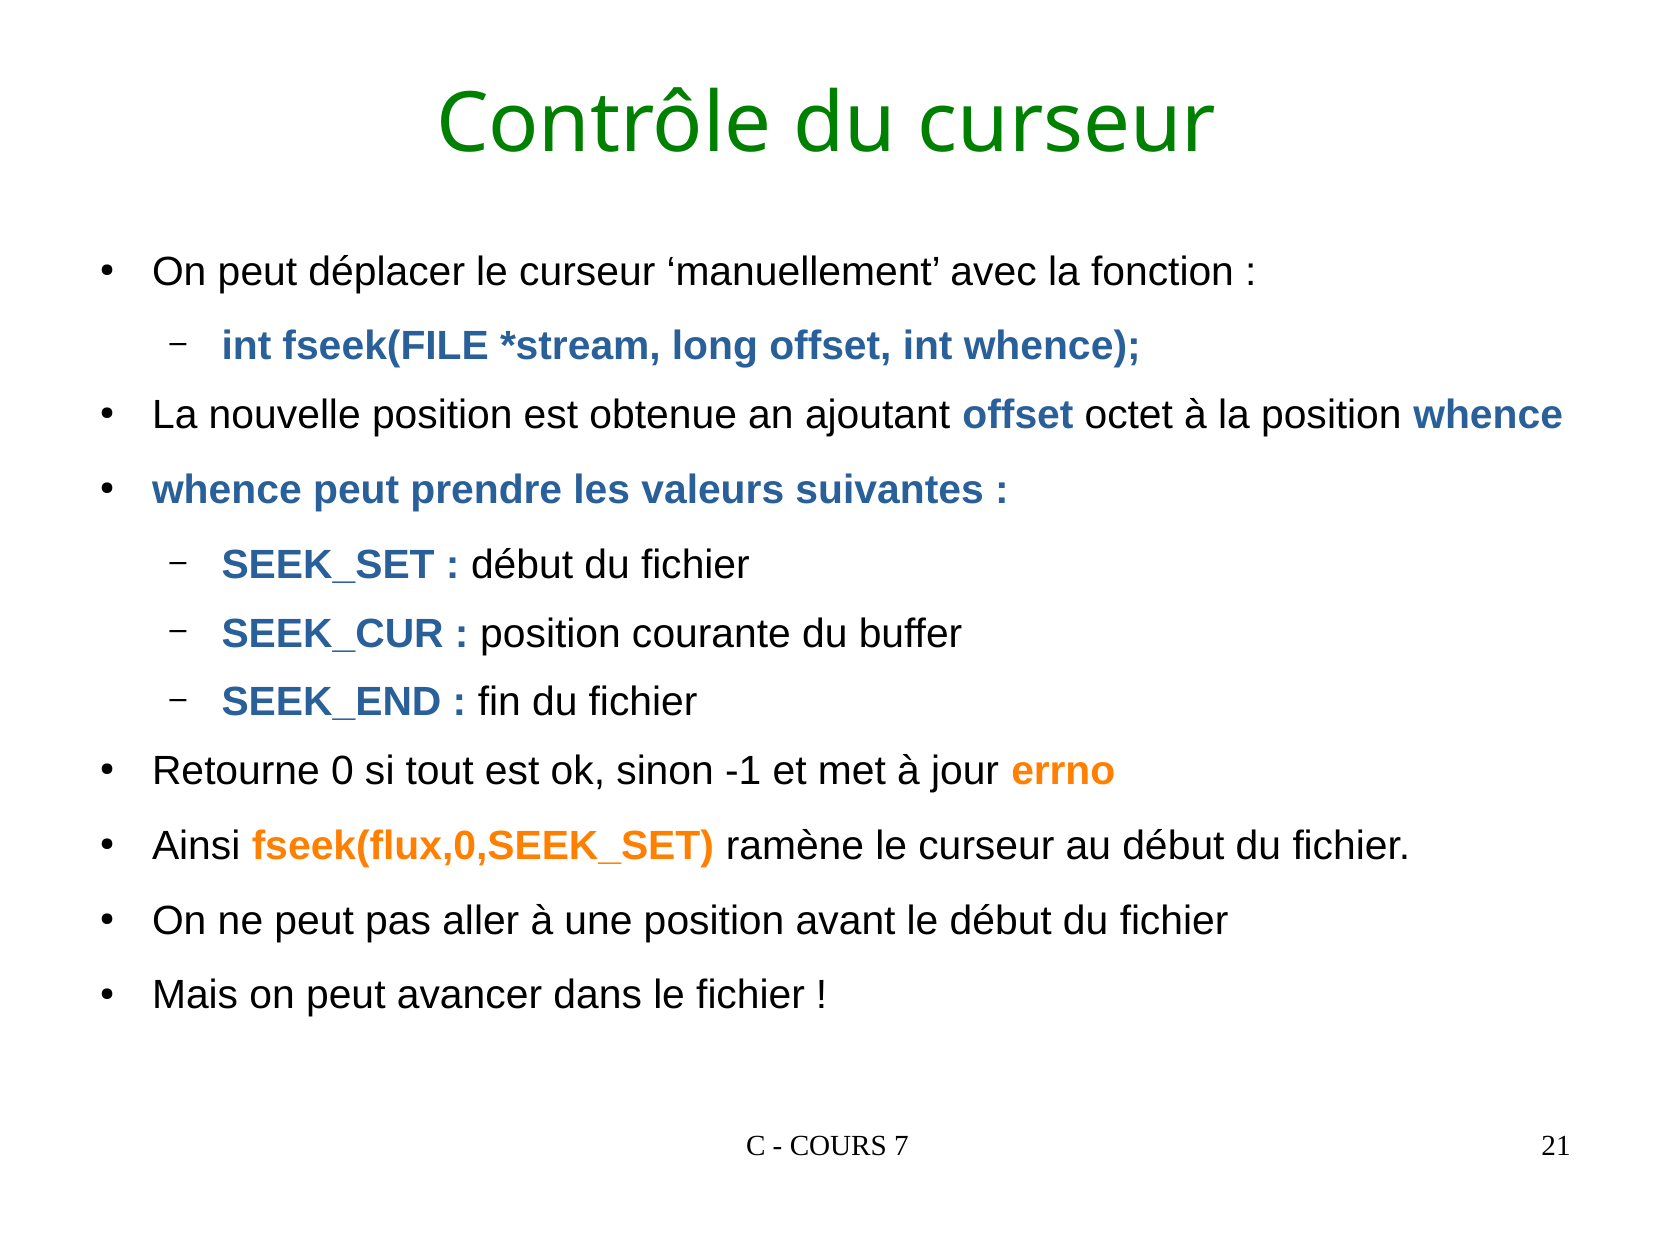

# Contrôle du curseur
On peut déplacer le curseur ‘manuellement’ avec la fonction :
int fseek(FILE *stream, long offset, int whence);
La nouvelle position est obtenue an ajoutant offset octet à la position whence
whence peut prendre les valeurs suivantes :
SEEK_SET : début du fichier
SEEK_CUR : position courante du buffer
SEEK_END : fin du fichier
Retourne 0 si tout est ok, sinon -1 et met à jour errno
Ainsi fseek(flux,0,SEEK_SET) ramène le curseur au début du fichier.
On ne peut pas aller à une position avant le début du fichier
Mais on peut avancer dans le fichier !
C - COURS 7
21